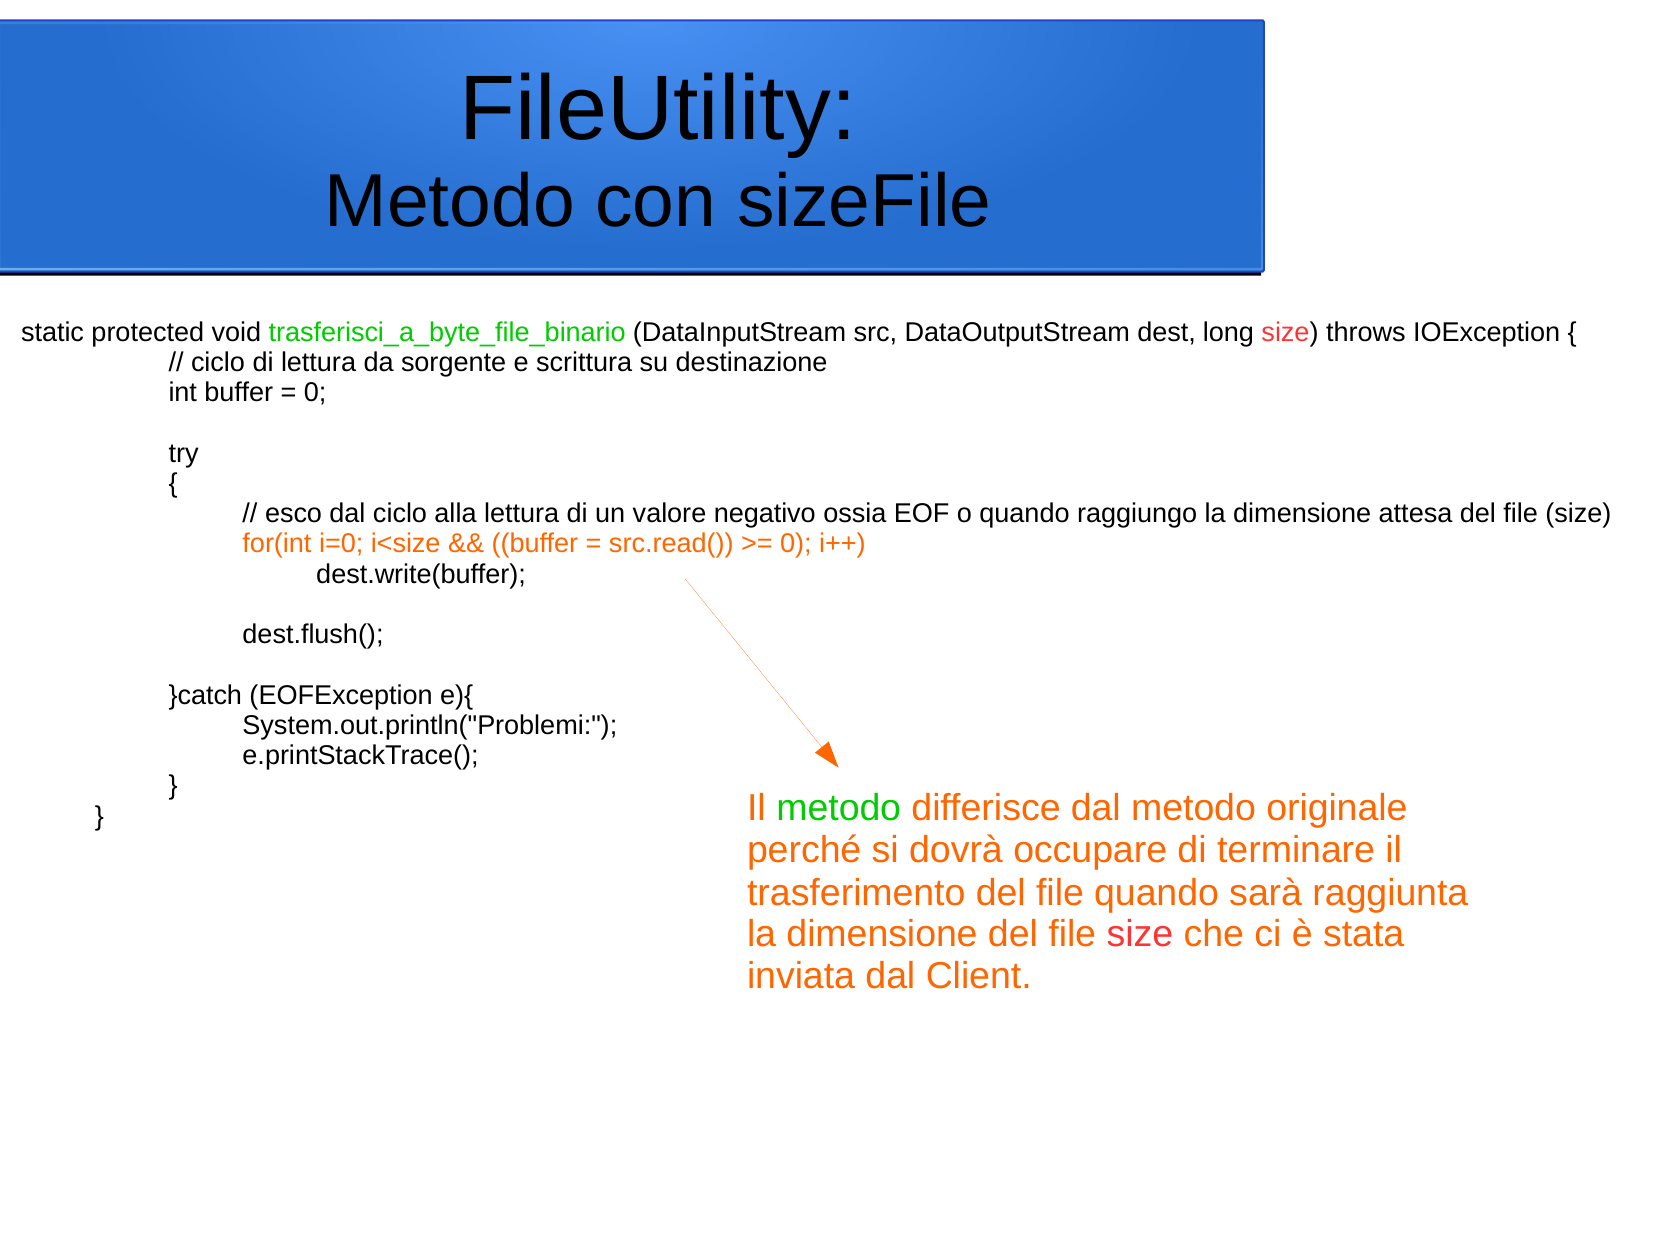

# FileUtility: Metodo con sizeFile
static protected void trasferisci_a_byte_file_binario (DataInputStream src, DataOutputStream dest, long size) throws IOException {
		// ciclo di lettura da sorgente e scrittura su destinazione
		int buffer = 0;
		try
		{
			// esco dal ciclo alla lettura di un valore negativo ossia EOF o quando raggiungo la dimensione attesa del file (size)
			for(int i=0; i<size && ((buffer = src.read()) >= 0); i++)
				dest.write(buffer);
			dest.flush();
		}catch (EOFException e){
			System.out.println("Problemi:");
			e.printStackTrace();
		}
	}
Il metodo differisce dal metodo originale perché si dovrà occupare di terminare il trasferimento del file quando sarà raggiunta la dimensione del file size che ci è stata inviata dal Client.